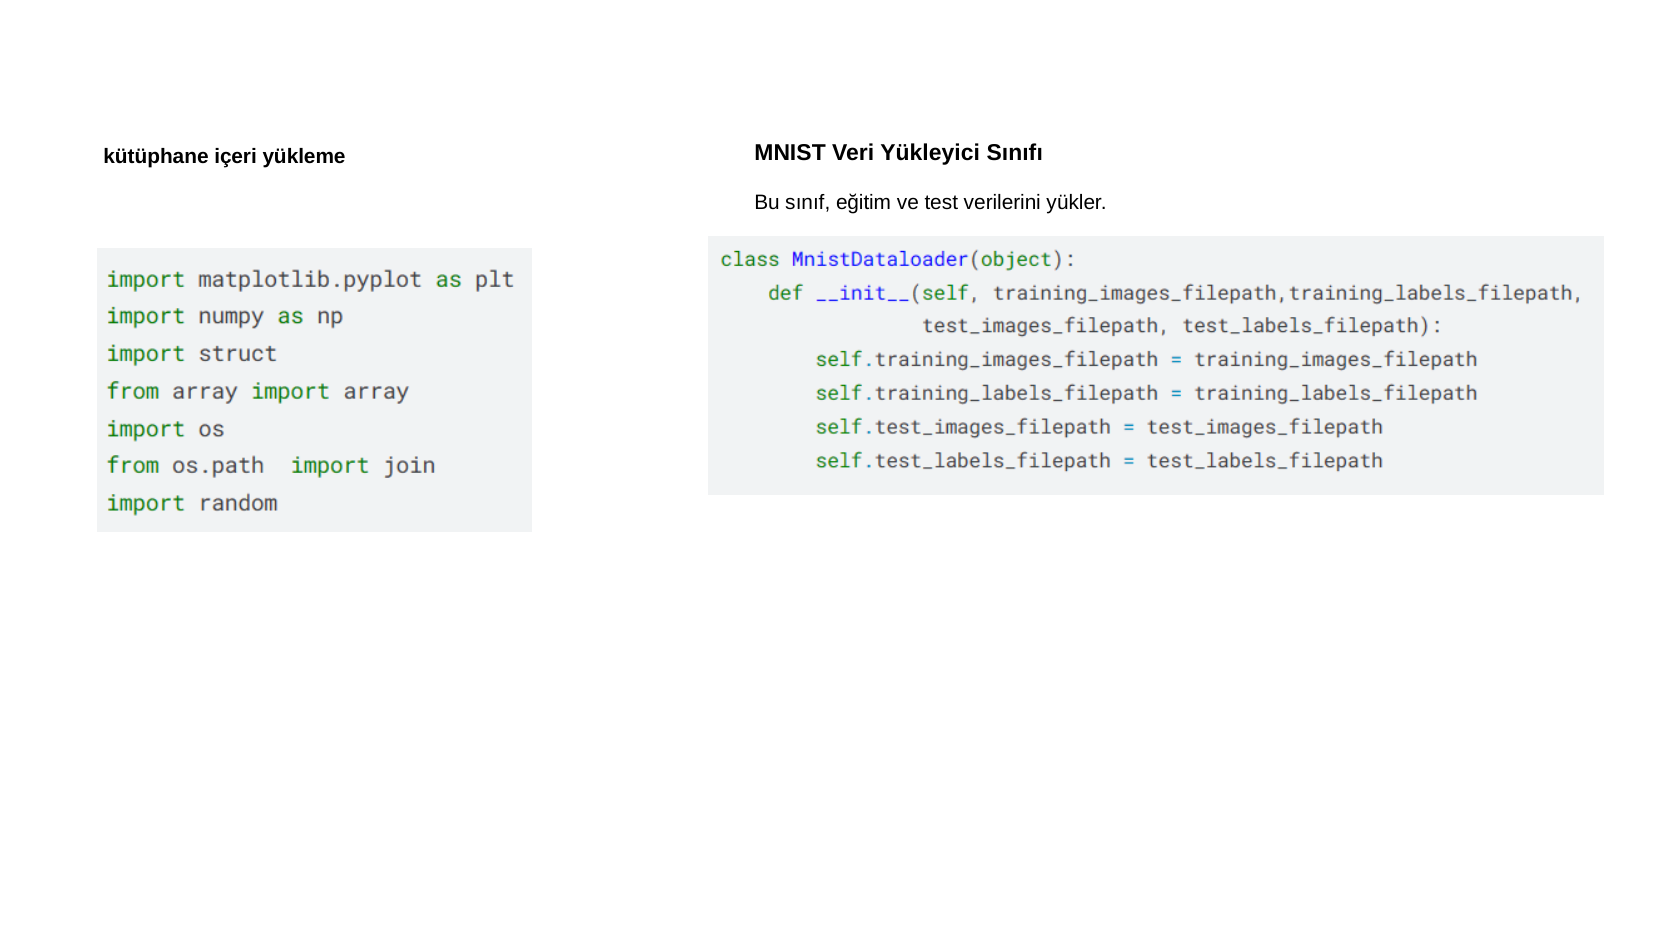

MNIST Veri Yükleyici Sınıfı
Bu sınıf, eğitim ve test verilerini yükler.
kütüphane içeri yükleme